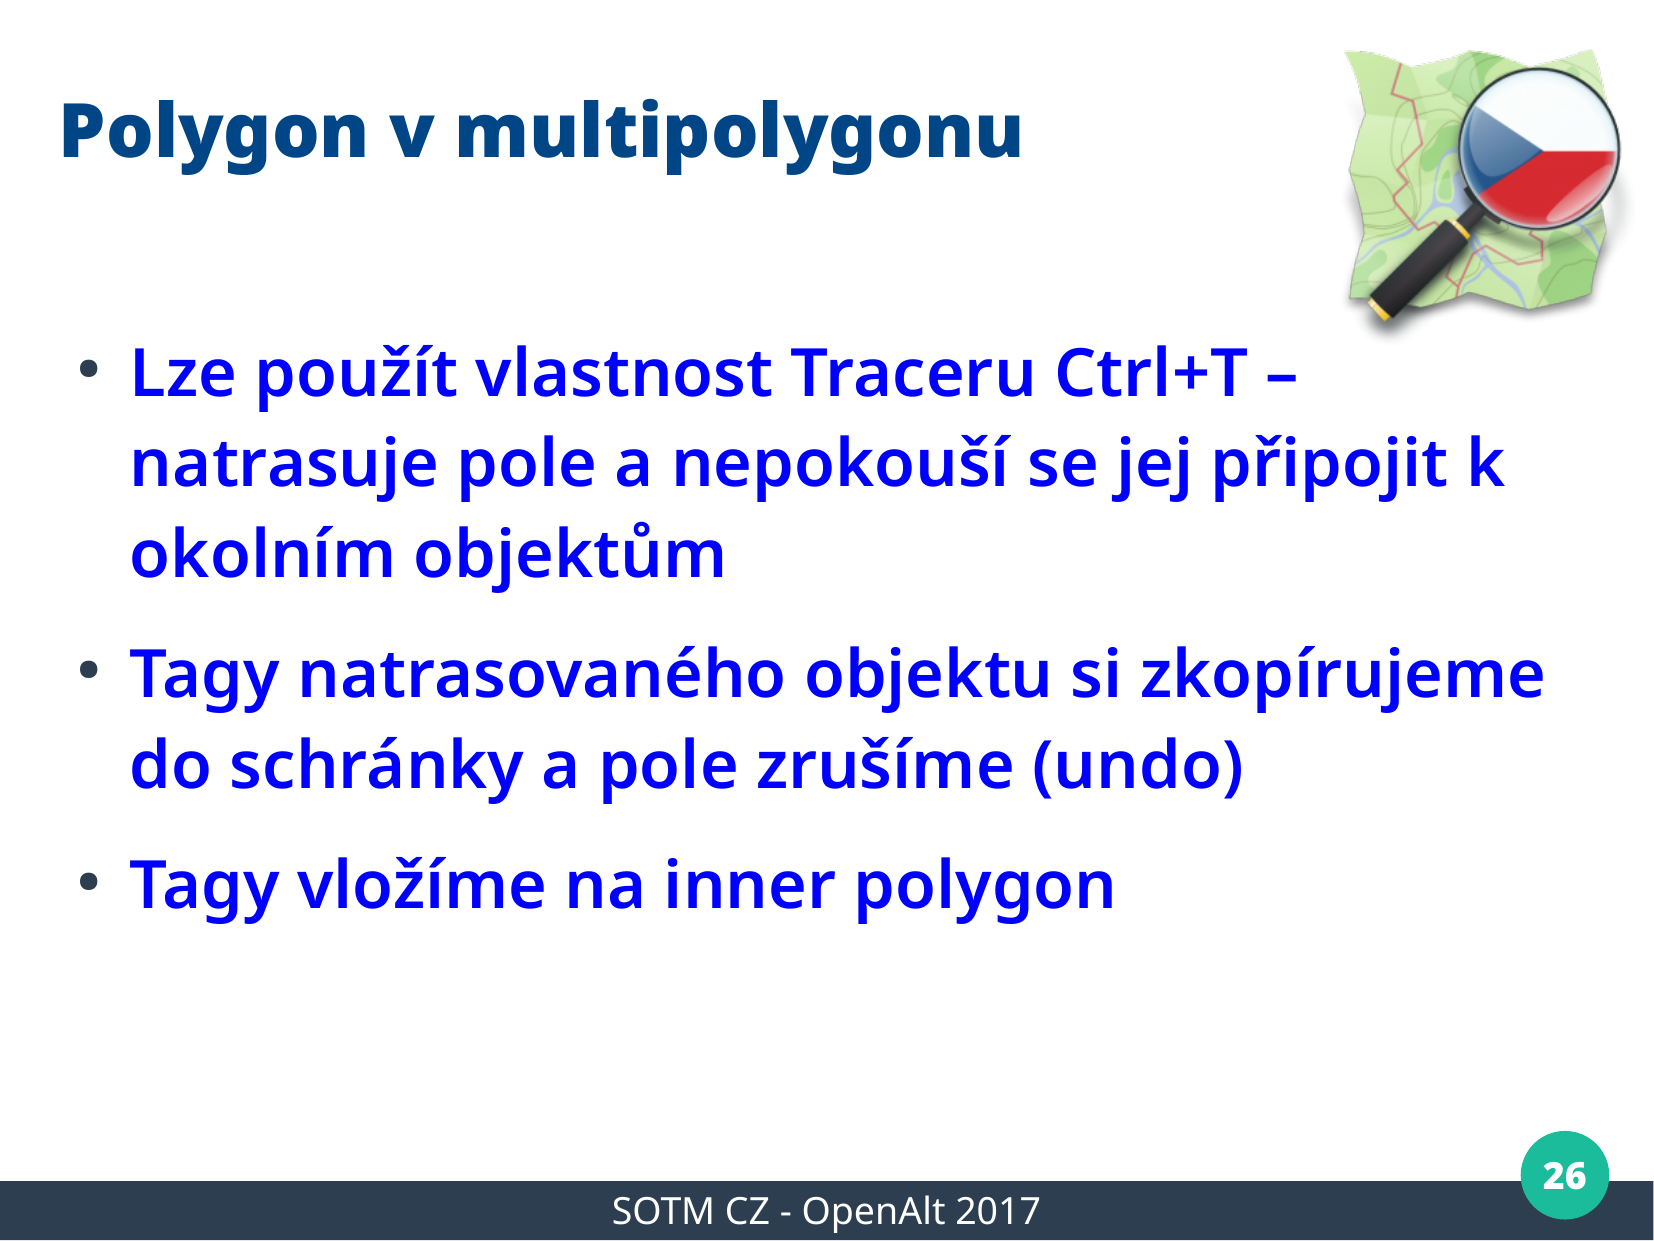

# Polygon v multipolygonu
Lze použít vlastnost Traceru Ctrl+T – natrasuje pole a nepokouší se jej připojit k okolním objektům
Tagy natrasovaného objektu si zkopírujeme do schránky a pole zrušíme (undo)
Tagy vložíme na inner polygon
26
SOTM CZ - OpenAlt 2017